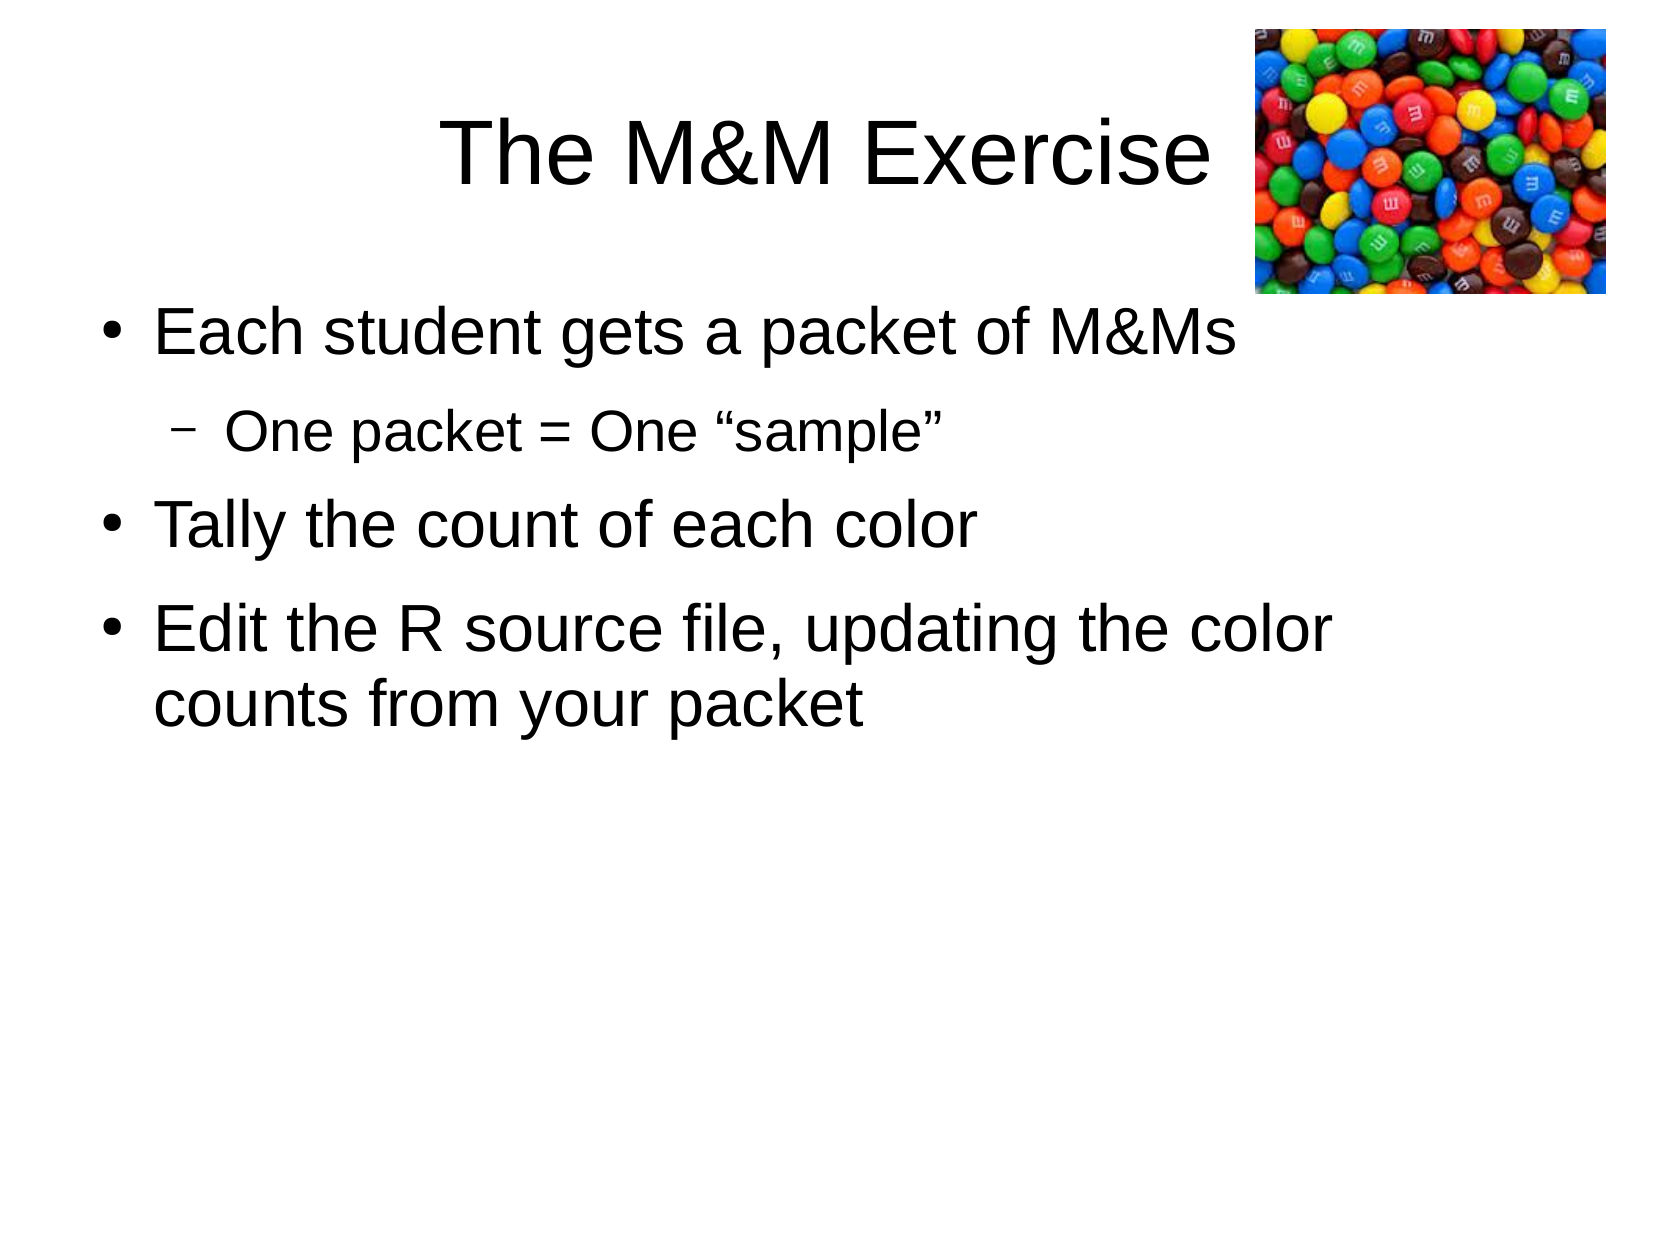

# The M&M Exercise
Each student gets a packet of M&Ms
One packet = One “sample”
Tally the count of each color
Edit the R source file, updating the color counts from your packet